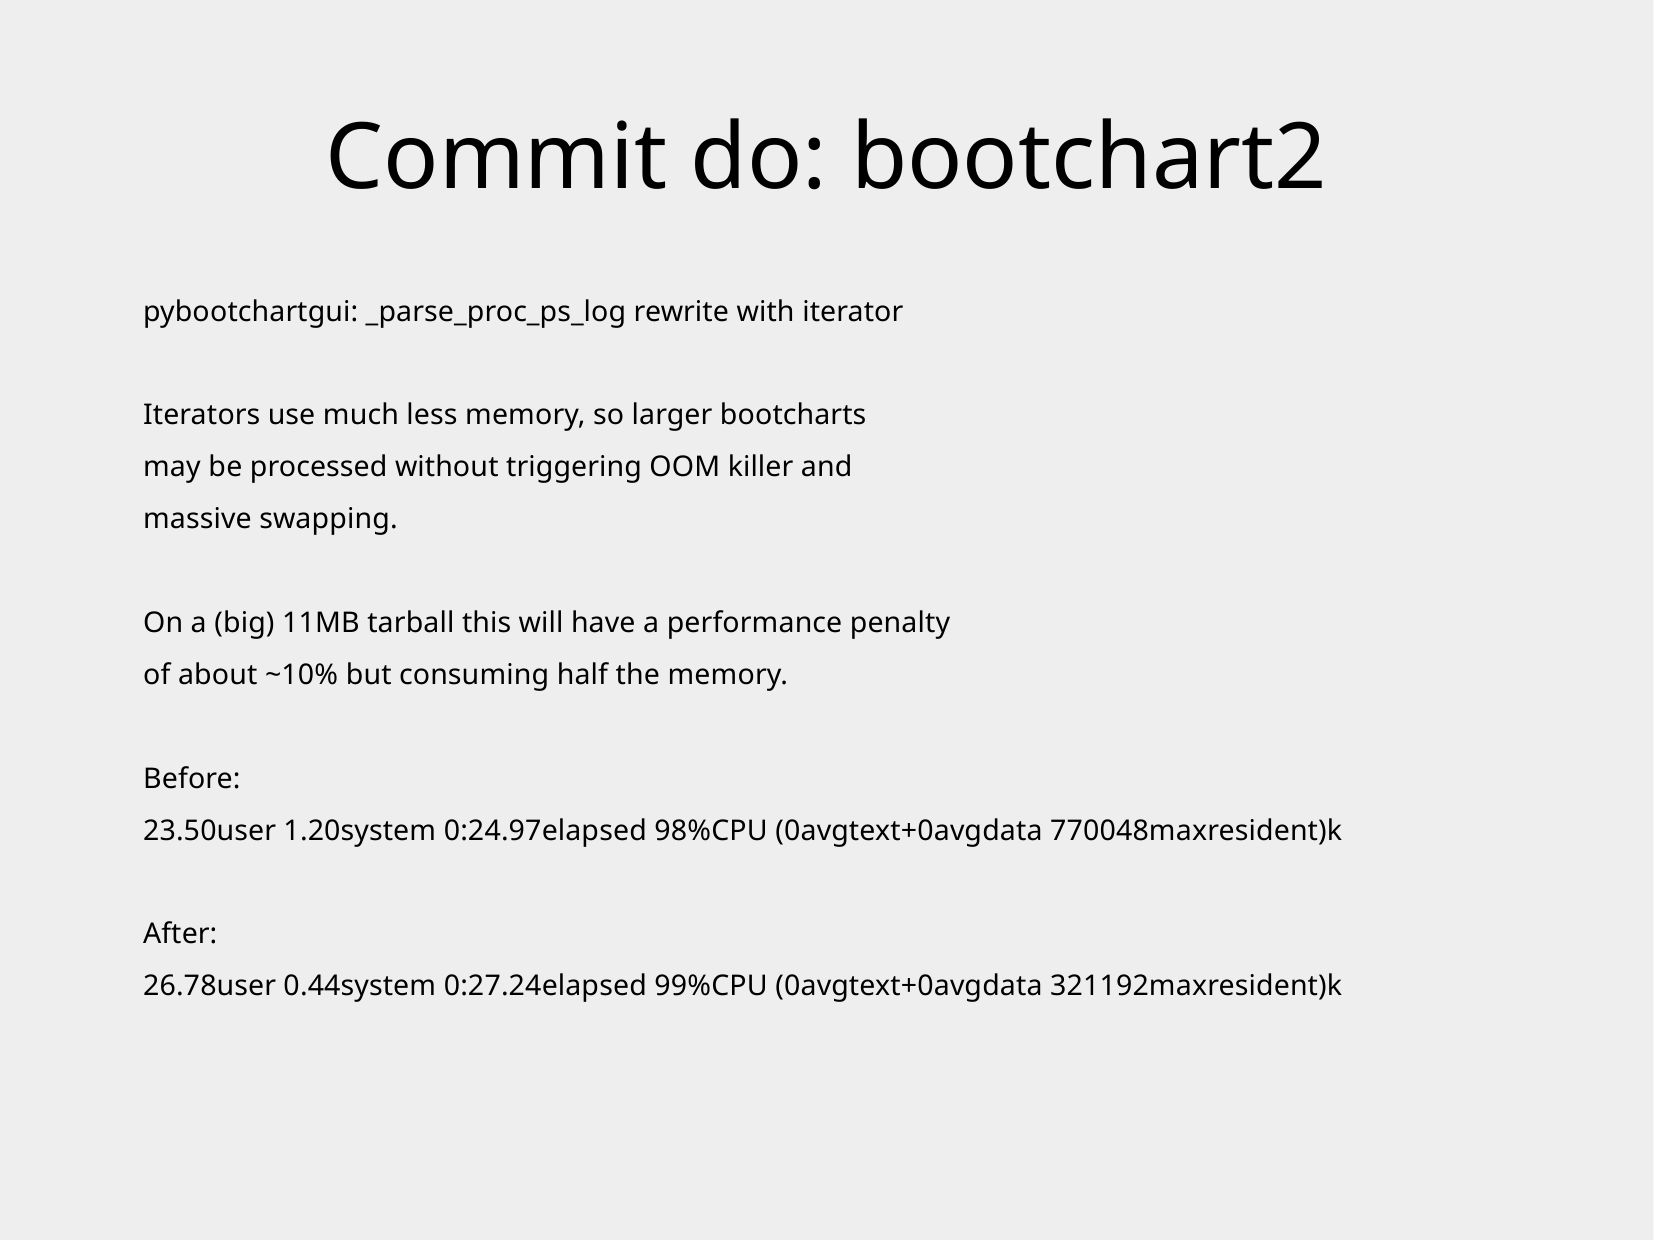

# Commit do: bootchart2
 pybootchartgui: _parse_proc_ps_log rewrite with iterator
 Iterators use much less memory, so larger bootcharts
 may be processed without triggering OOM killer and
 massive swapping.
 On a (big) 11MB tarball this will have a performance penalty
 of about ~10% but consuming half the memory.
 Before:
 23.50user 1.20system 0:24.97elapsed 98%CPU (0avgtext+0avgdata 770048maxresident)k
 After:
 26.78user 0.44system 0:27.24elapsed 99%CPU (0avgtext+0avgdata 321192maxresident)k